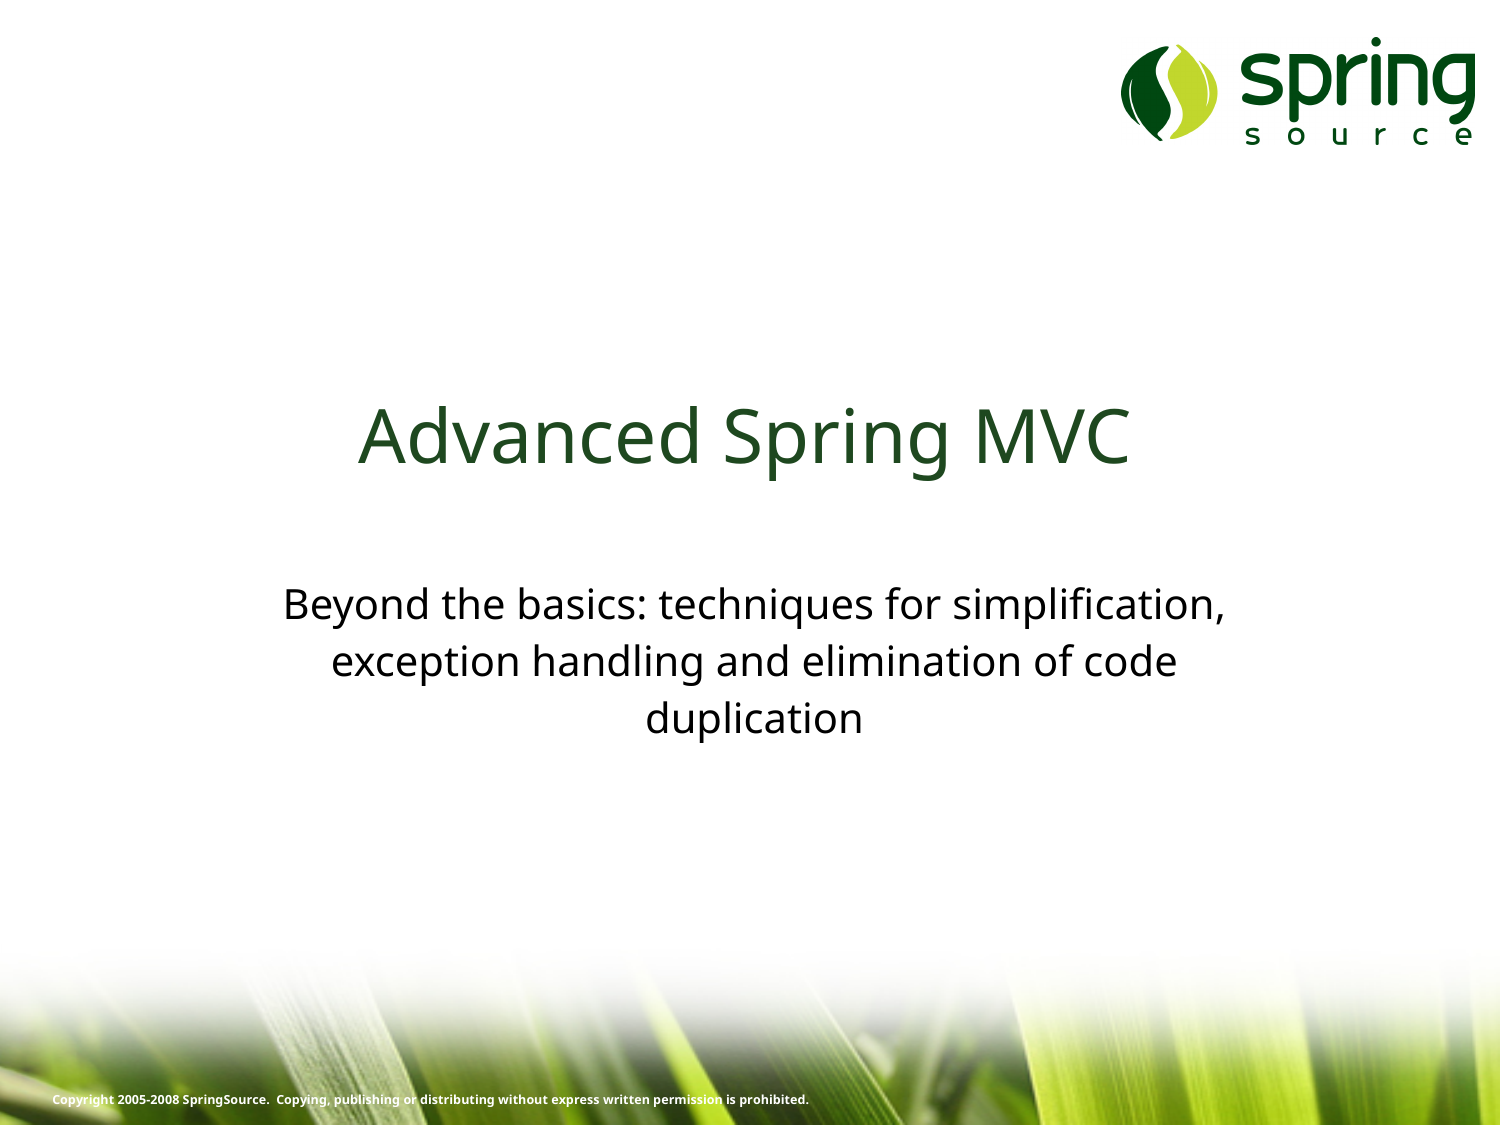

# Advanced Spring MVC
Beyond the basics: techniques for simplification, exception handling and elimination of code duplication